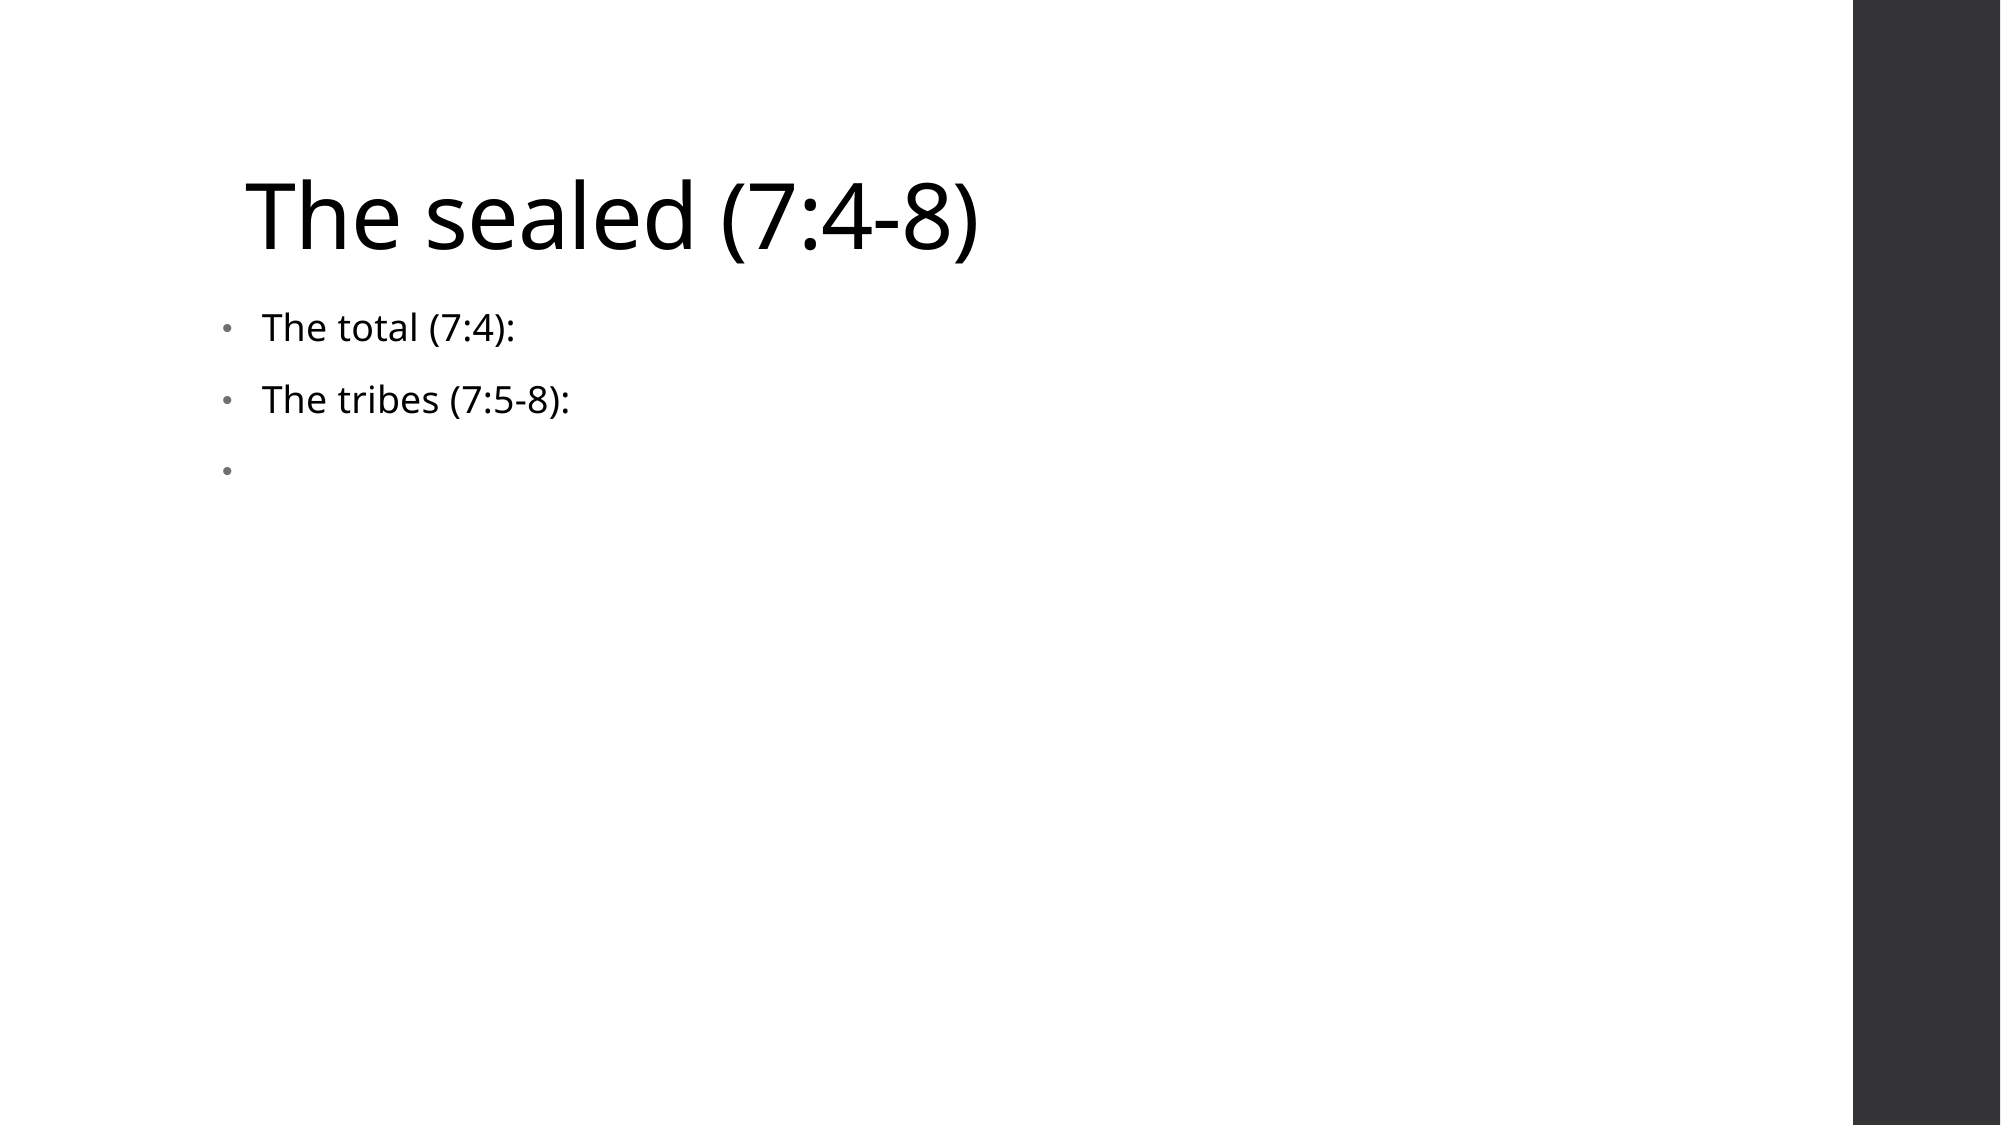

# The sealed (7:4-8)
 The total (7:4):
 The tribes (7:5-8):